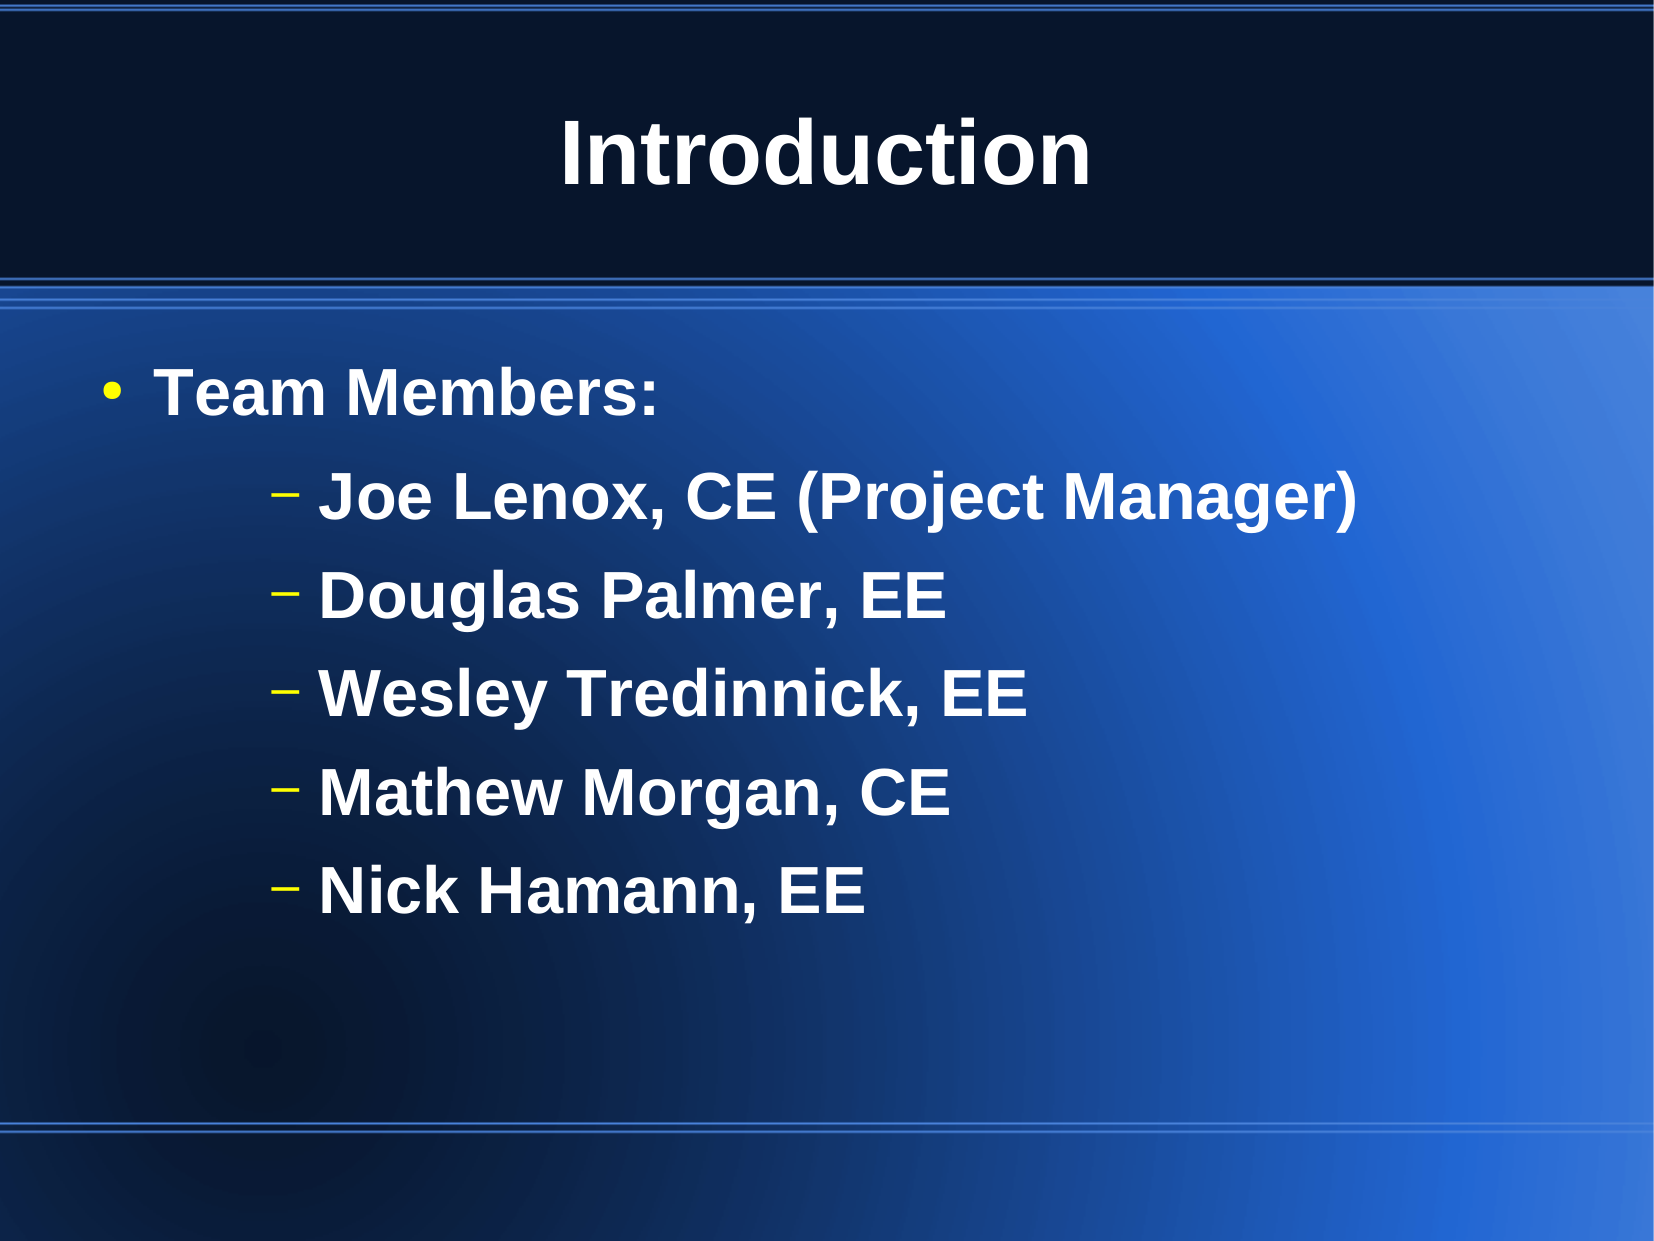

# Introduction
Team Members:
Joe Lenox, CE (Project Manager)
Douglas Palmer, EE
Wesley Tredinnick, EE
Mathew Morgan, CE
Nick Hamann, EE